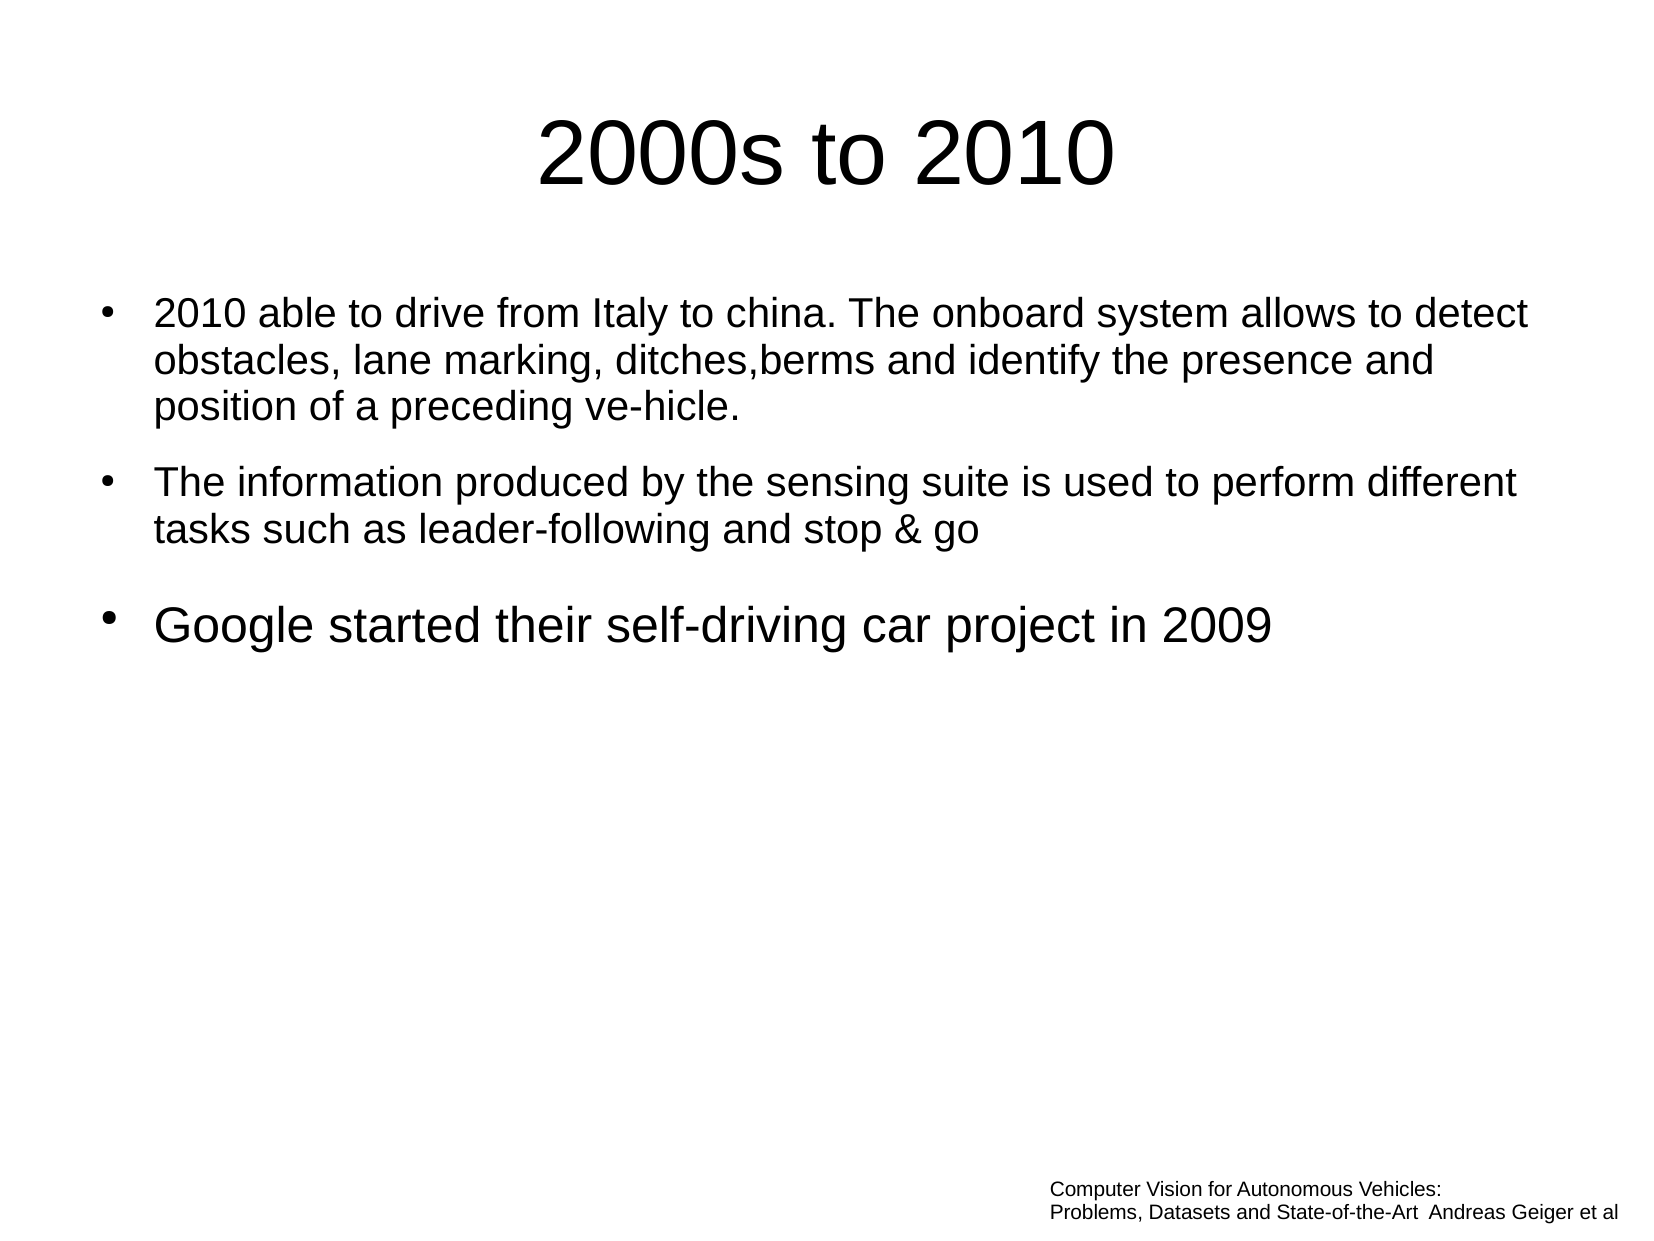

# 2000s to 2010
2010 able to drive from Italy to china. The onboard system allows to detect obstacles, lane marking, ditches,berms and identify the presence and position of a preceding ve-hicle.
The information produced by the sensing suite is used to perform different tasks such as leader-following and stop & go
Google started their self-driving car project in 2009
Computer Vision for Autonomous Vehicles:
Problems, Datasets and State-of-the-Art Andreas Geiger et al